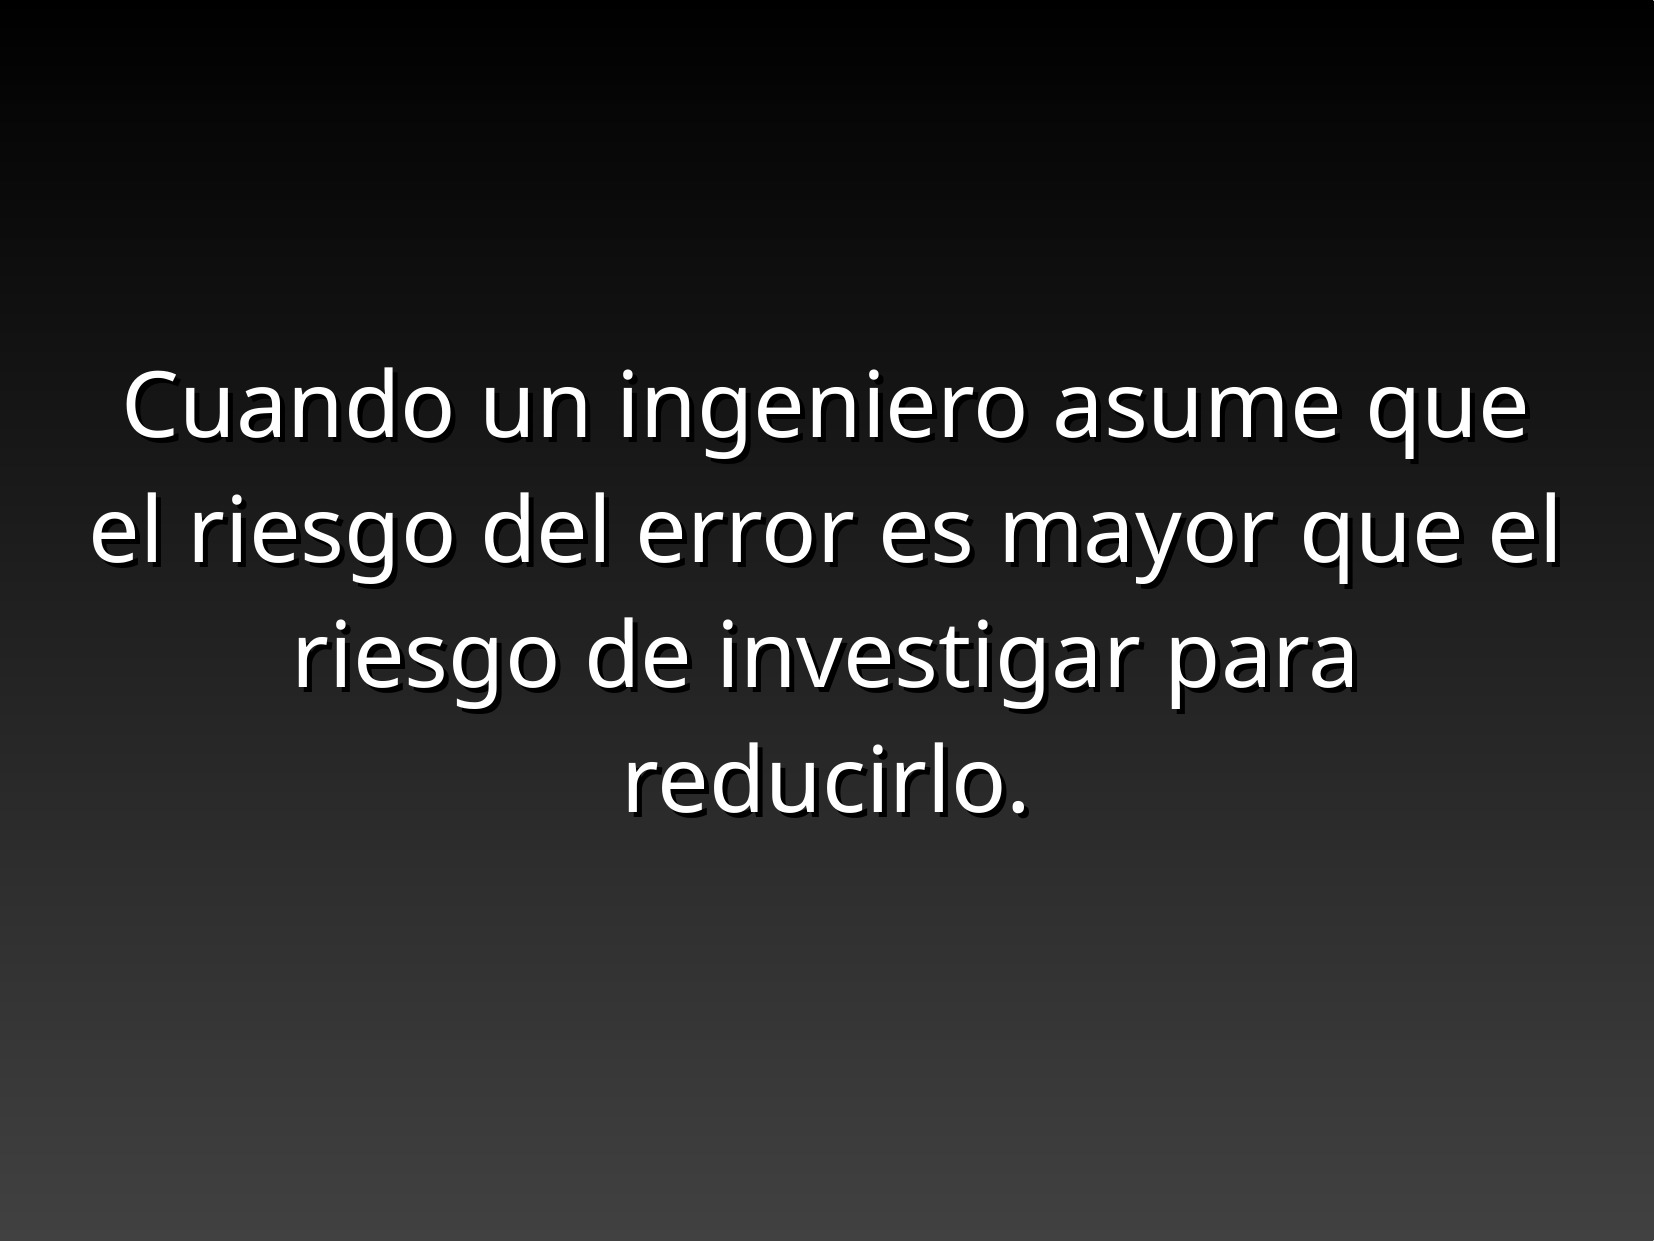

# Cuando un ingeniero asume que el riesgo del error es mayor que el riesgo de investigar para reducirlo.